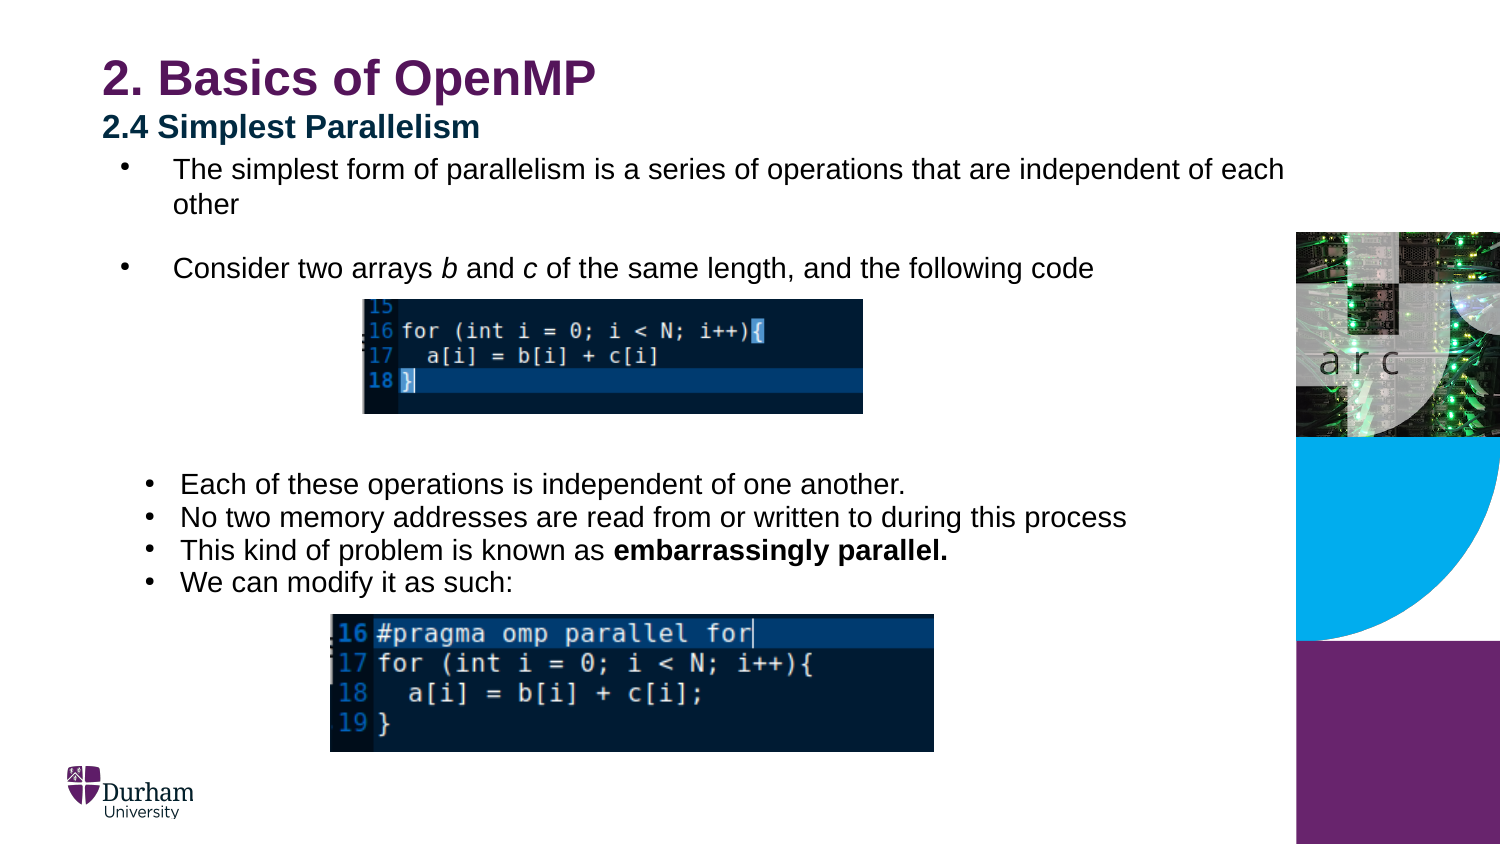

# 2. Basics of OpenMP 2.4 Simplest Parallelism
The simplest form of parallelism is a series of operations that are independent of each other
Consider two arrays b and c of the same length, and the following code
Each of these operations is independent of one another.
No two memory addresses are read from or written to during this process
This kind of problem is known as embarrassingly parallel.
We can modify it as such: